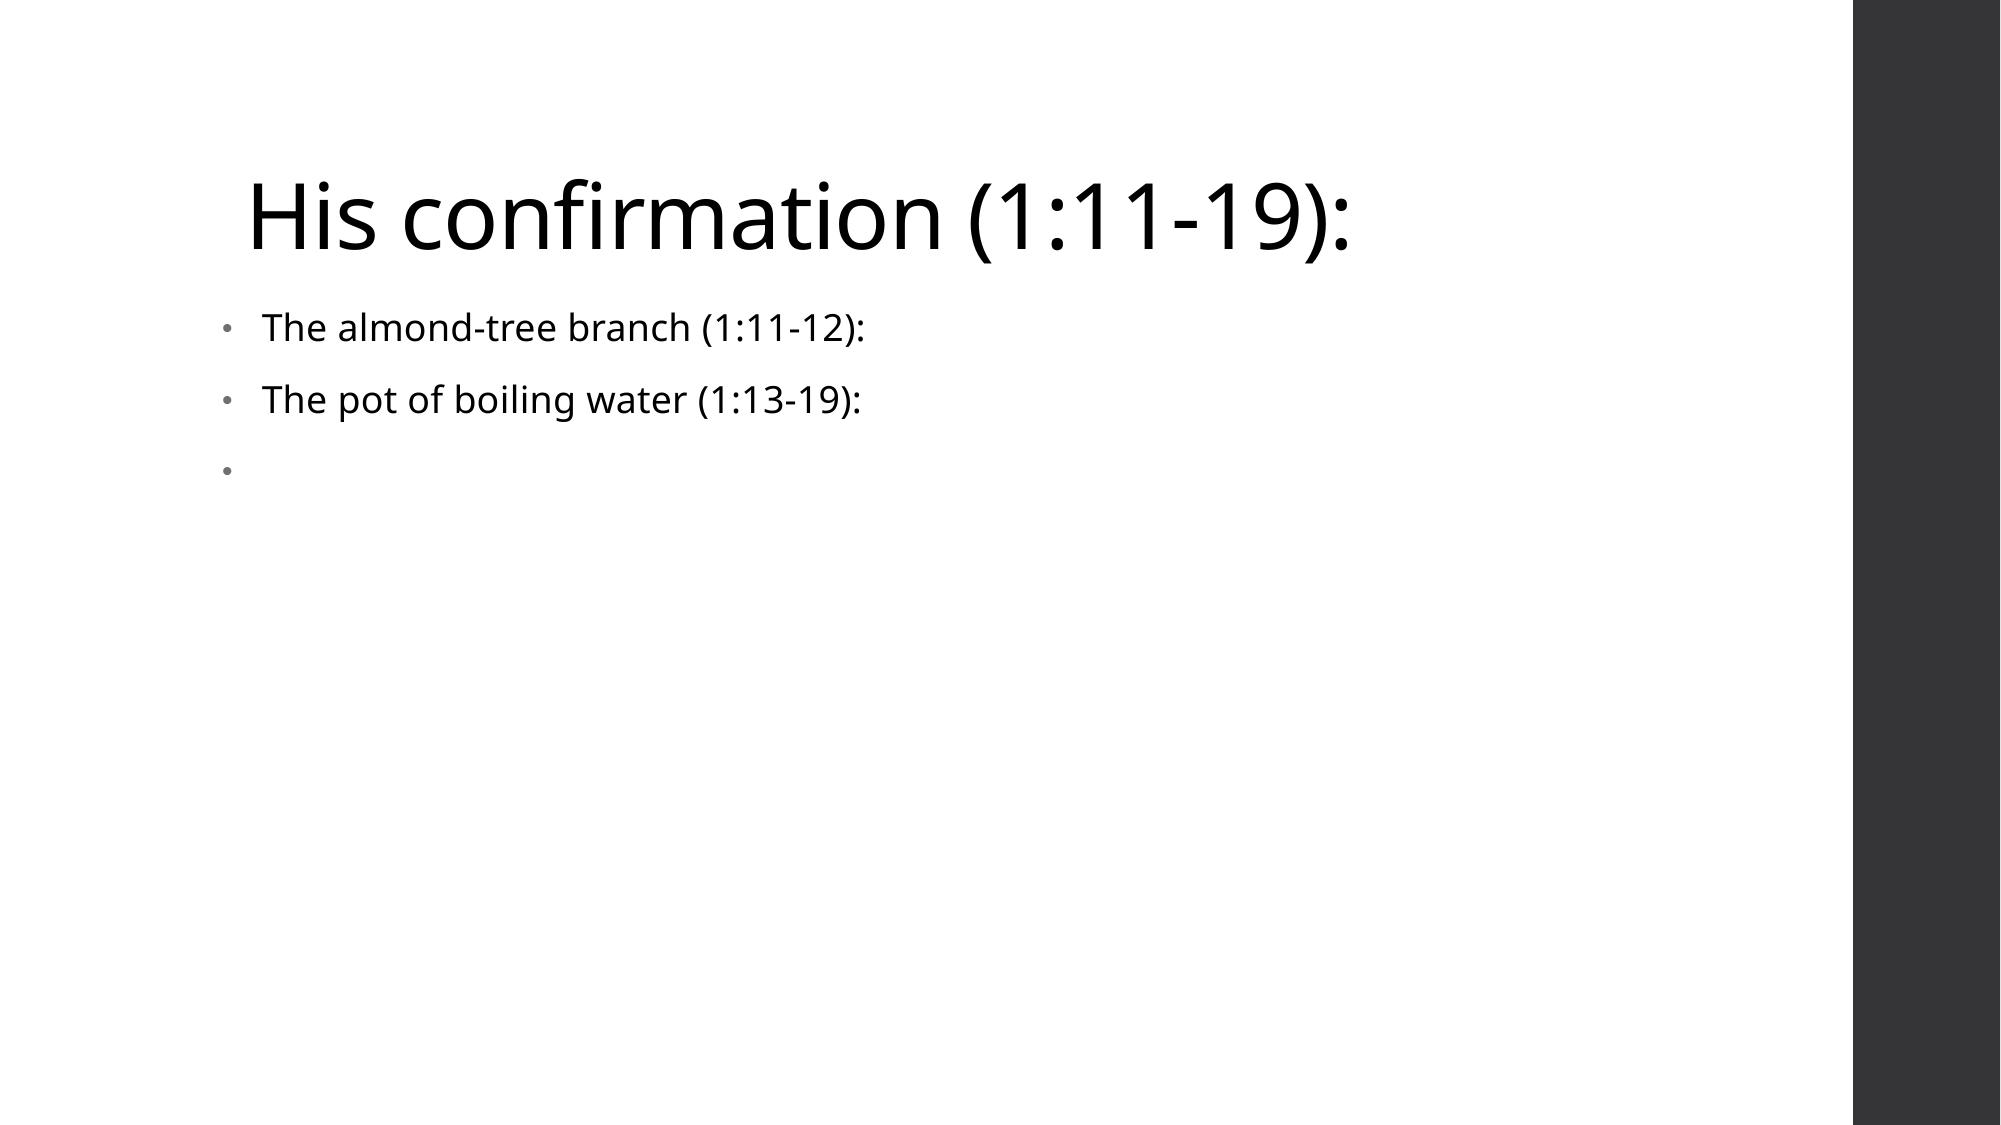

# His confirmation (1:11-19):
 The almond-tree branch (1:11-12):
 The pot of boiling water (1:13-19):